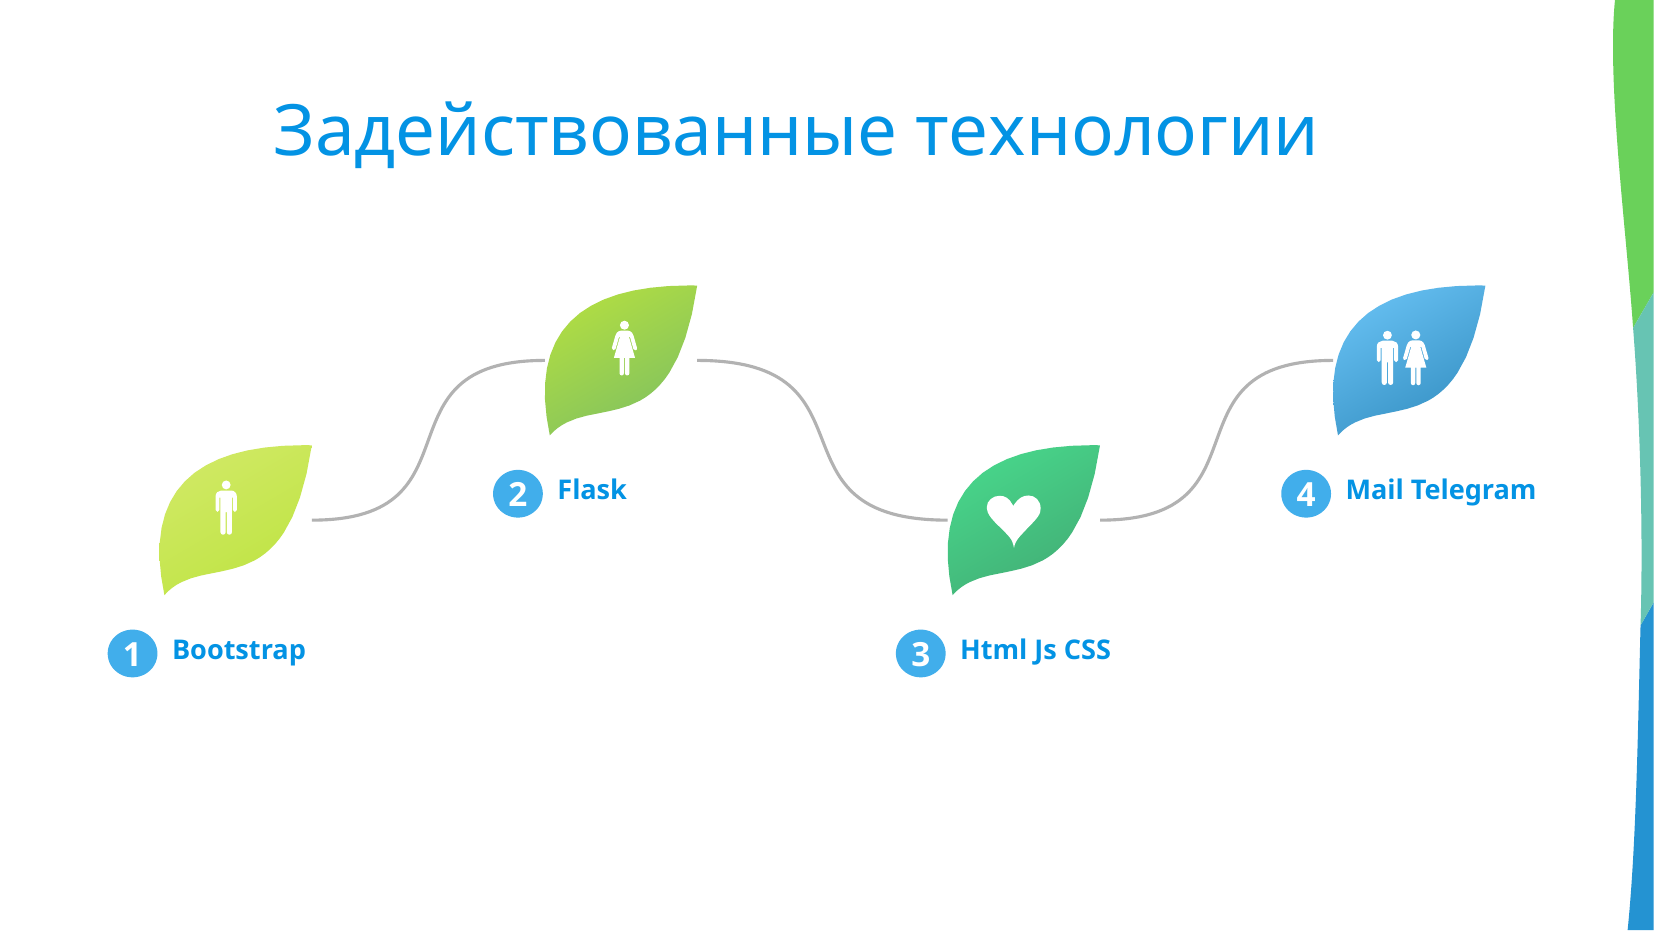

Задействованные технологии
Flask
Mail Telegram
2
4
Bootstrap
Html Js CSS
1
3